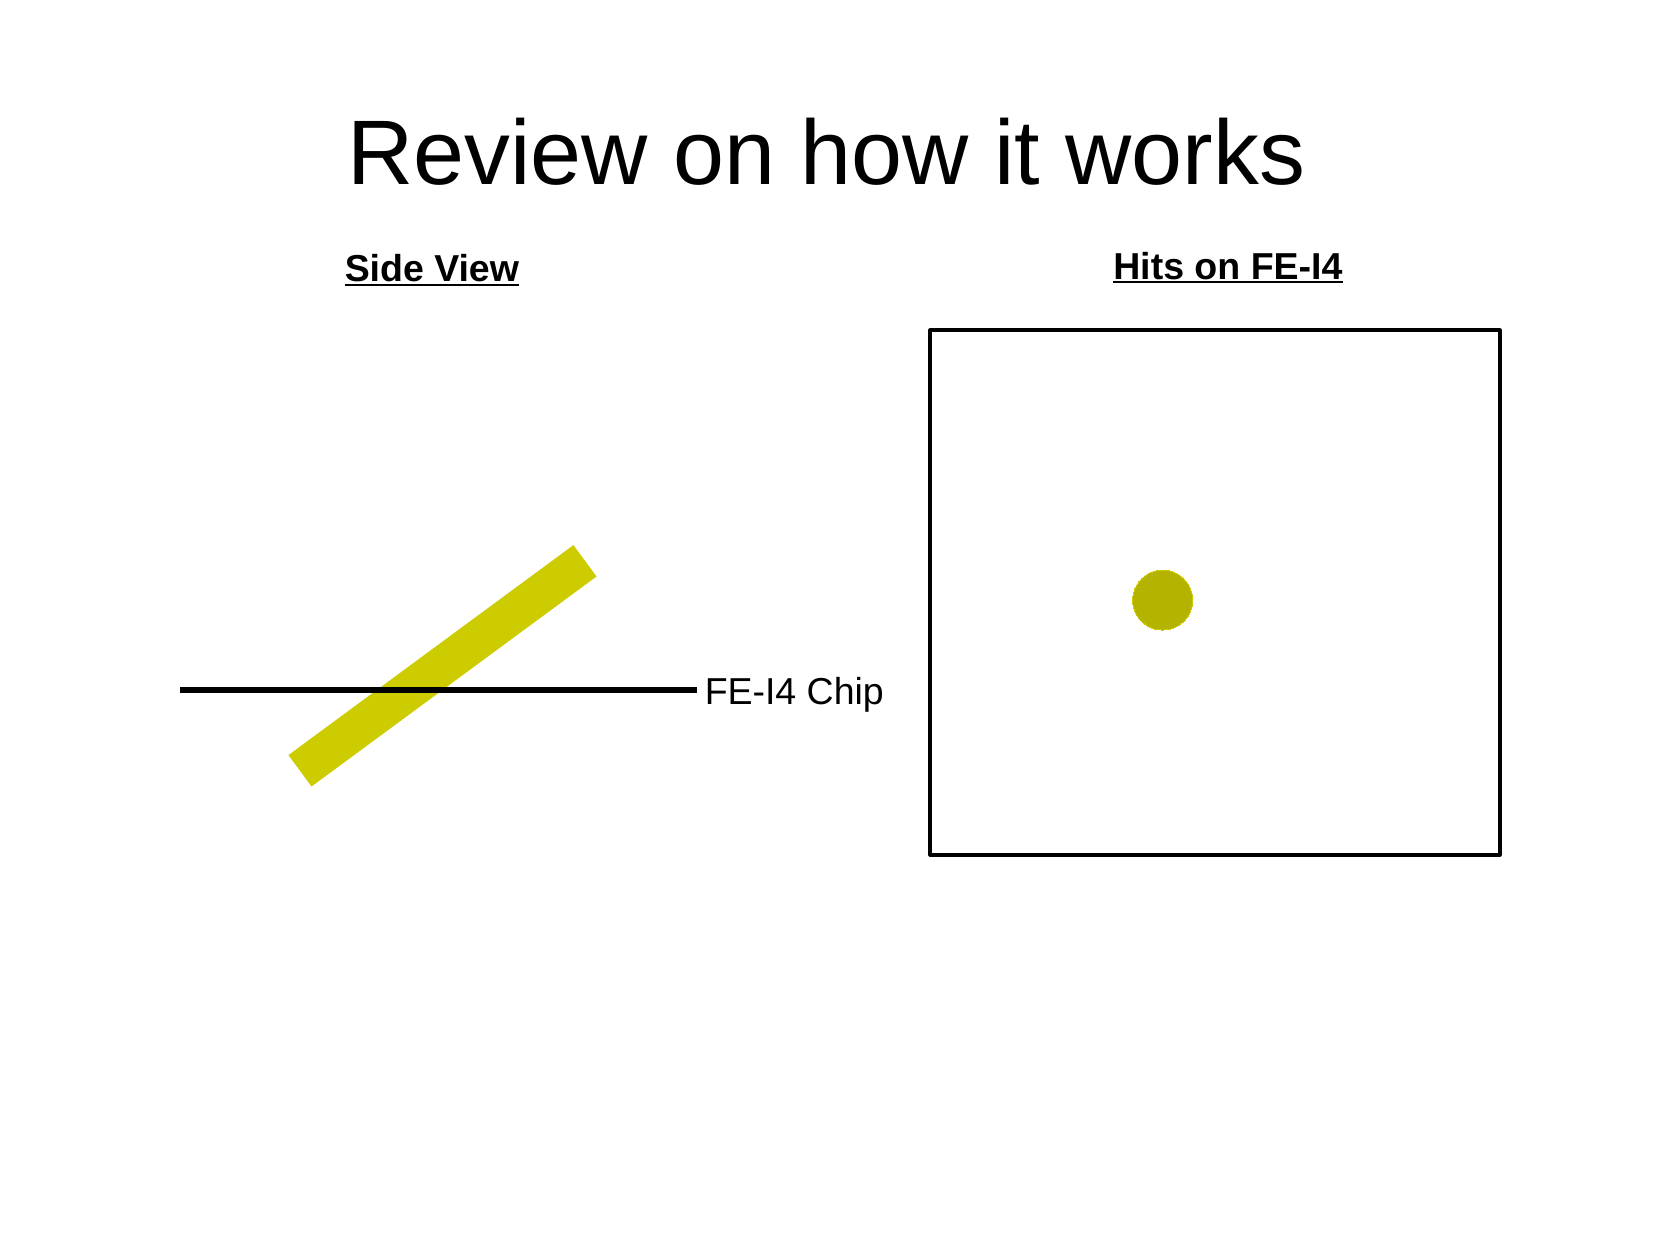

# Review on how it works
Hits on FE-I4
Side View
FE-I4 Chip